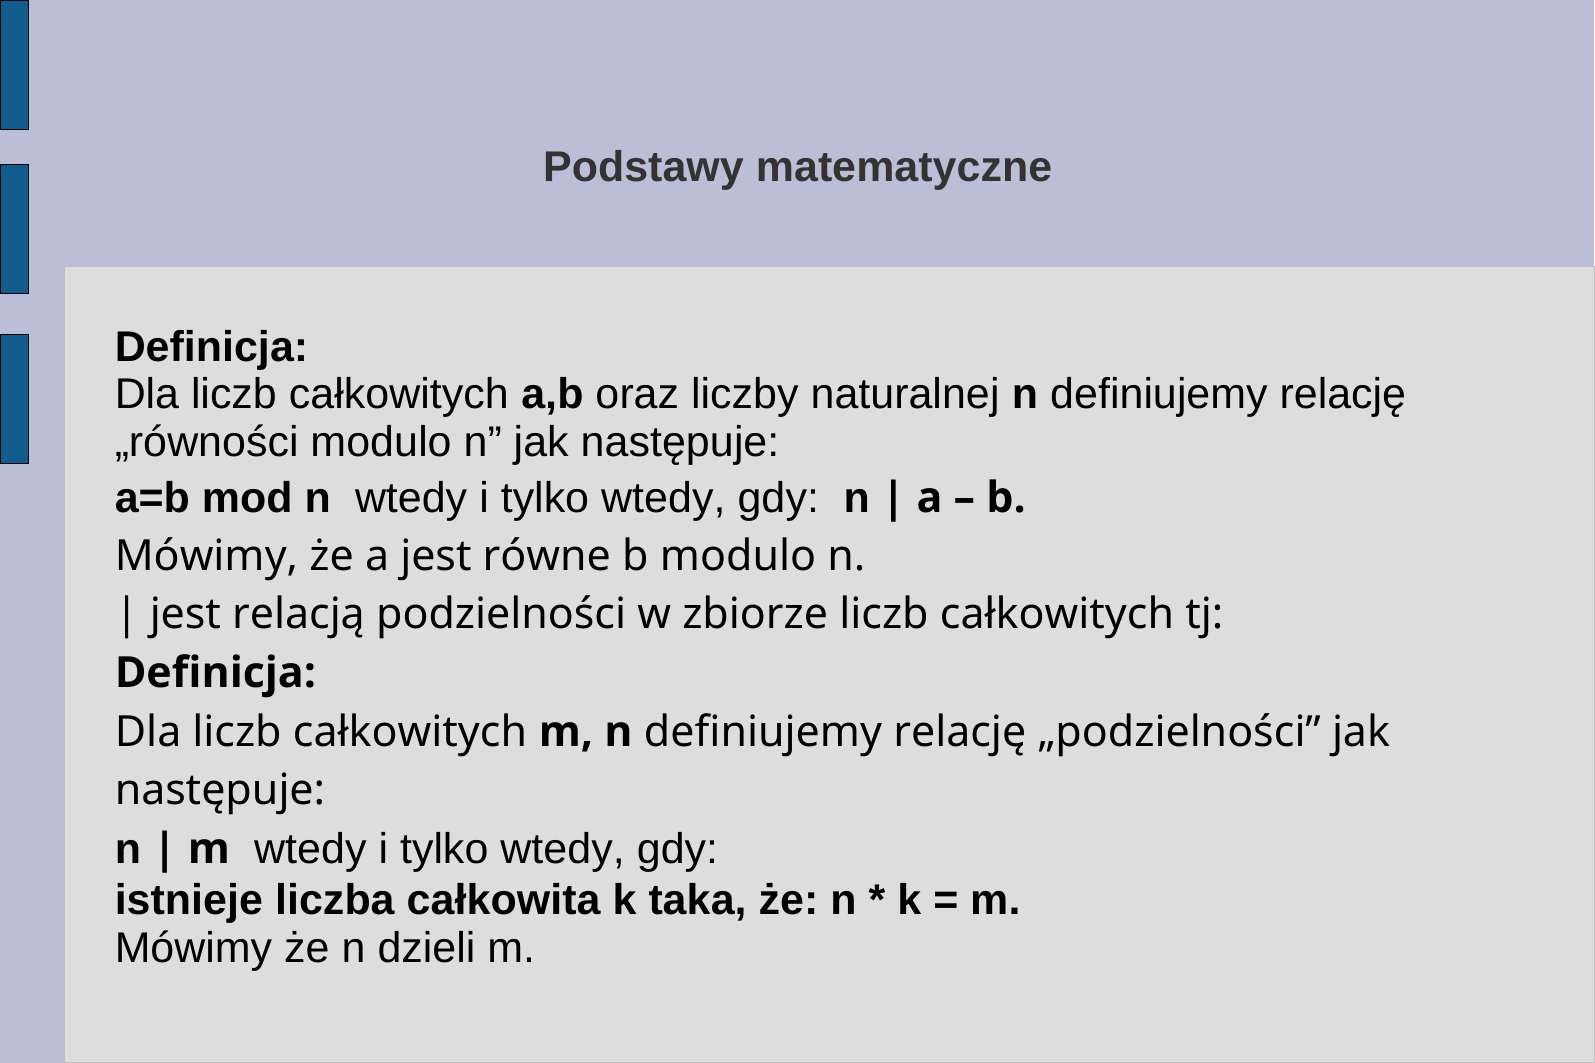

# Podstawy matematyczne
Definicja:
Dla liczb całkowitych a,b oraz liczby naturalnej n definiujemy relację „równości modulo n” jak następuje:
a=b mod n wtedy i tylko wtedy, gdy: n | a – b.
Mówimy, że a jest równe b modulo n.
| jest relacją podzielności w zbiorze liczb całkowitych tj:
Definicja:
Dla liczb całkowitych m, n definiujemy relację „podzielności” jak następuje:
n | m wtedy i tylko wtedy, gdy:
istnieje liczba całkowita k taka, że: n * k = m.
Mówimy że n dzieli m.